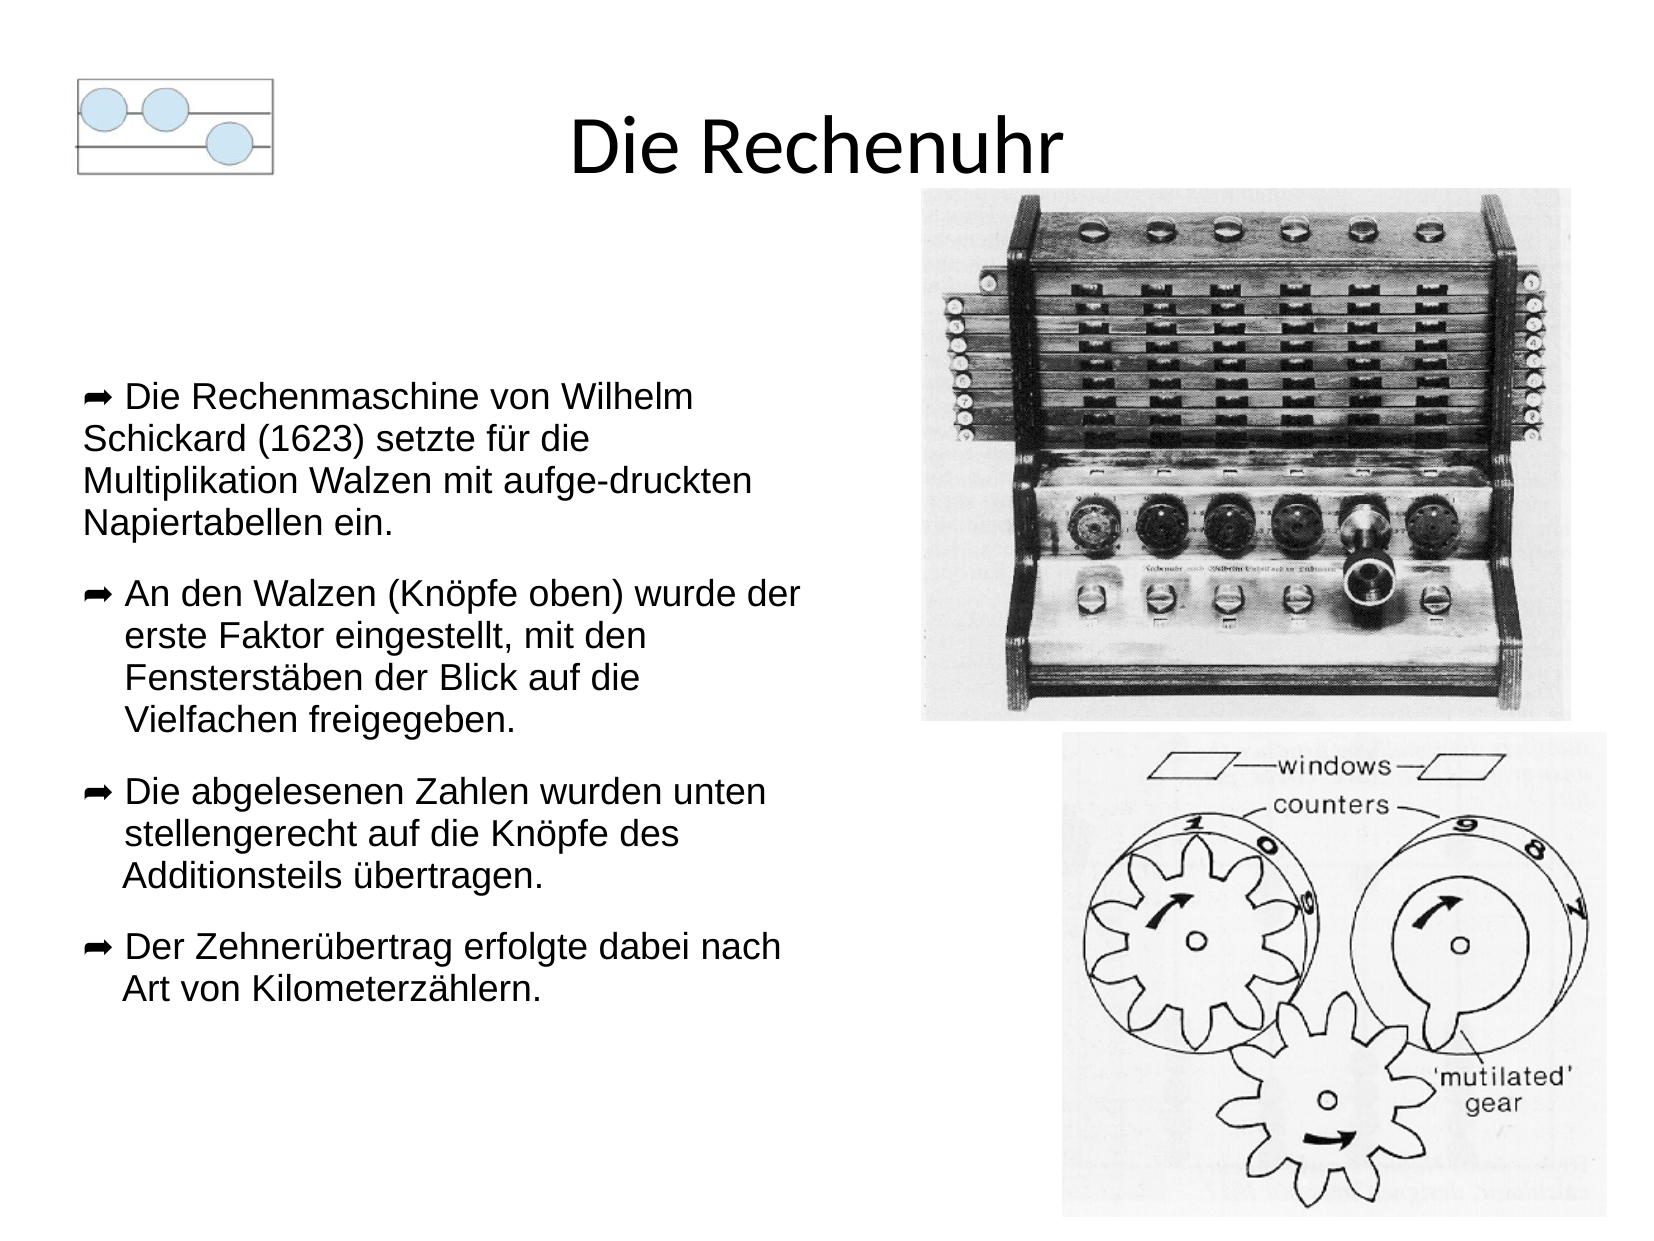

# Die Rechenuhr
➦ Die Rechenmaschine von Wilhelm Schickard (1623) setzte für die Multiplikation Walzen mit aufge-druckten Napiertabellen ein.
➦ An den Walzen (Knöpfe oben) wurde der erste Faktor eingestellt, mit den Fensterstäben der Blick auf die Vielfachen freigegeben.
➦ Die abgelesenen Zahlen wurden unten stellengerecht auf die Knöpfe des Additionsteils übertragen.
➦ Der Zehnerübertrag erfolgte dabei nach Art von Kilometerzählern.